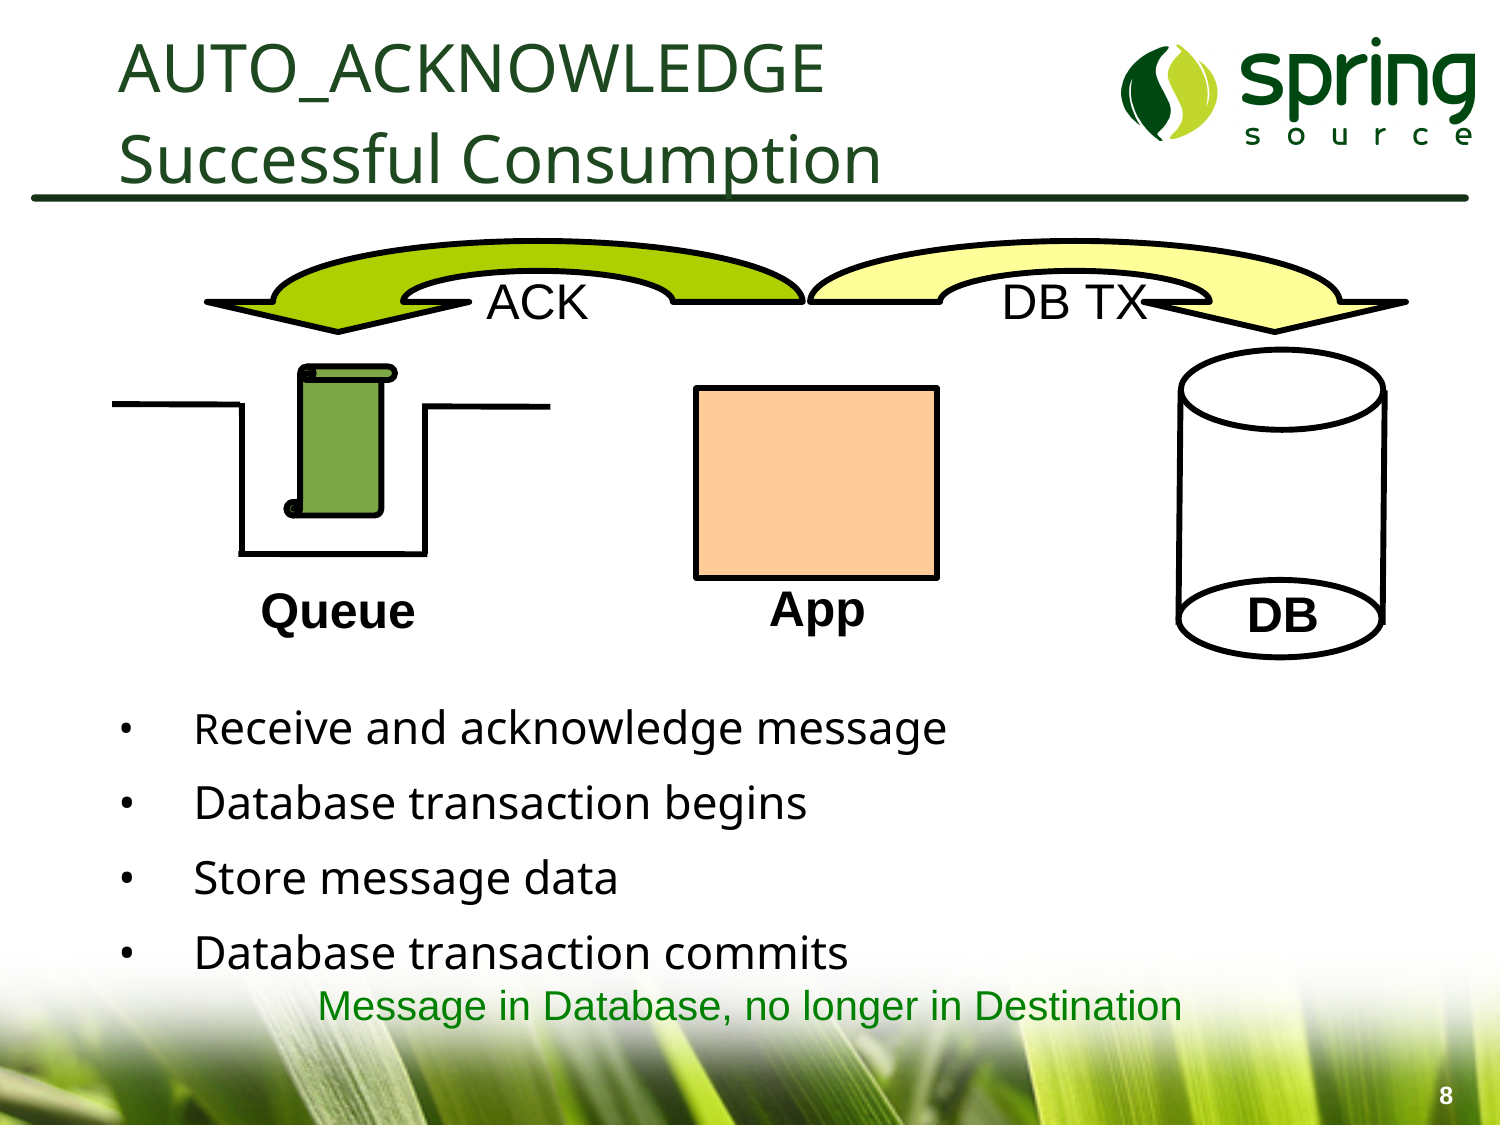

# AUTO_ACKNOWLEDGE Successful Consumption
ACK
DB TX
App
Queue
DB
Receive and acknowledge message
Database transaction begins
Store message data
Database transaction commits
Message in Database, no longer in Destination